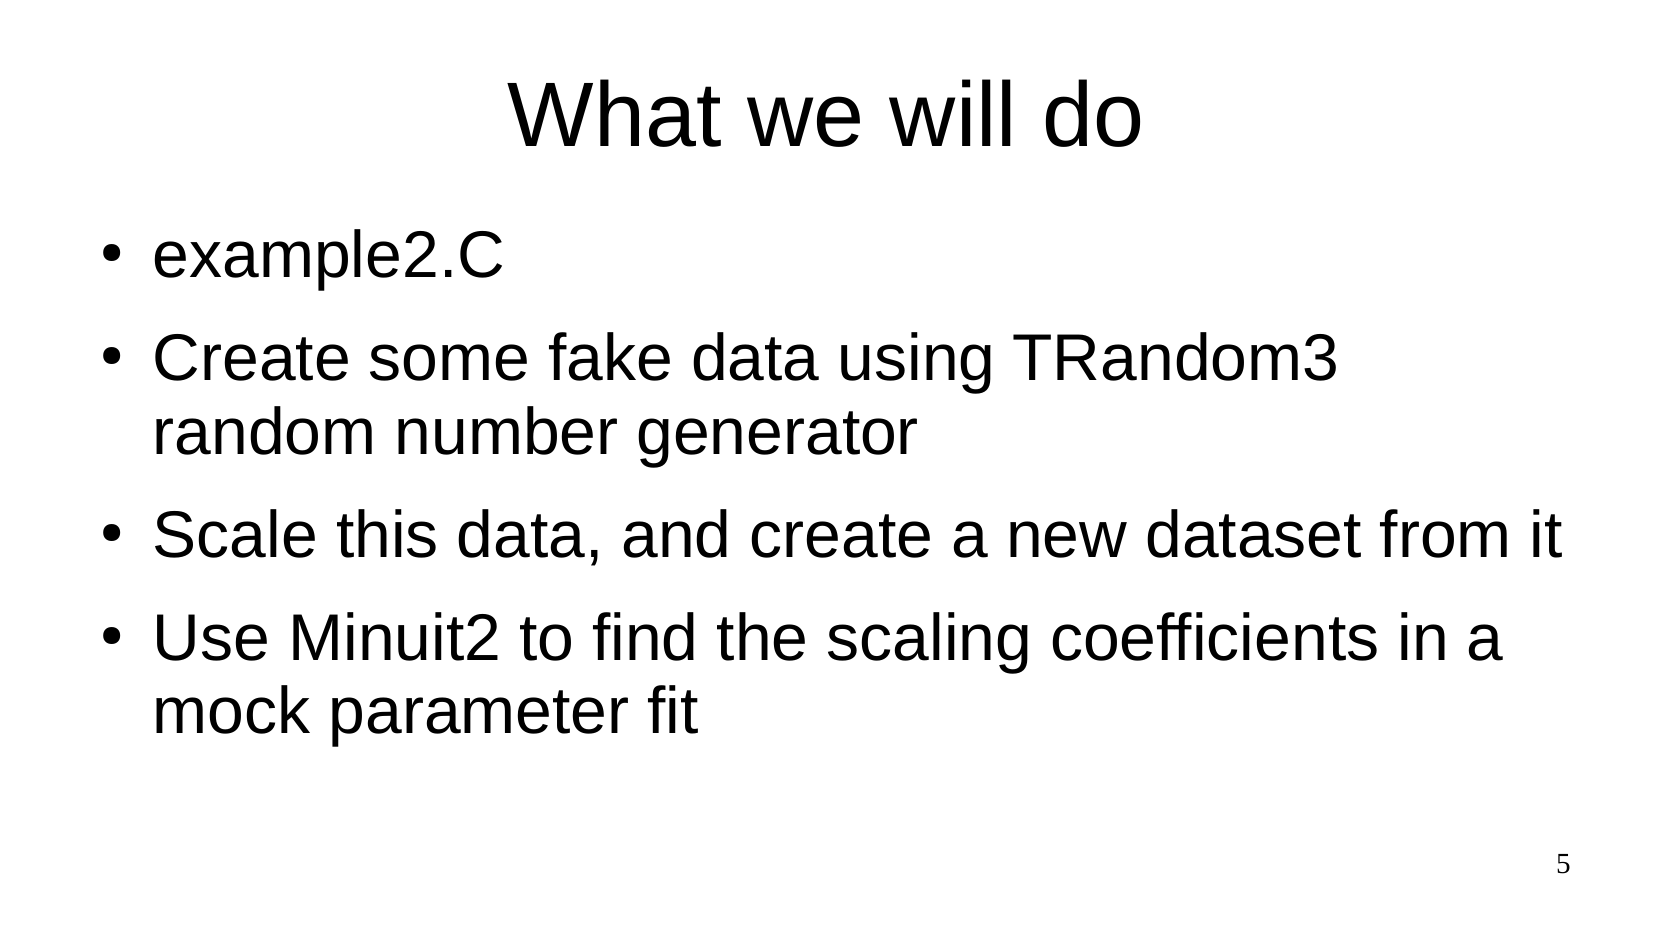

# What we will do
example2.C
Create some fake data using TRandom3 random number generator
Scale this data, and create a new dataset from it
Use Minuit2 to find the scaling coefficients in a mock parameter fit
5